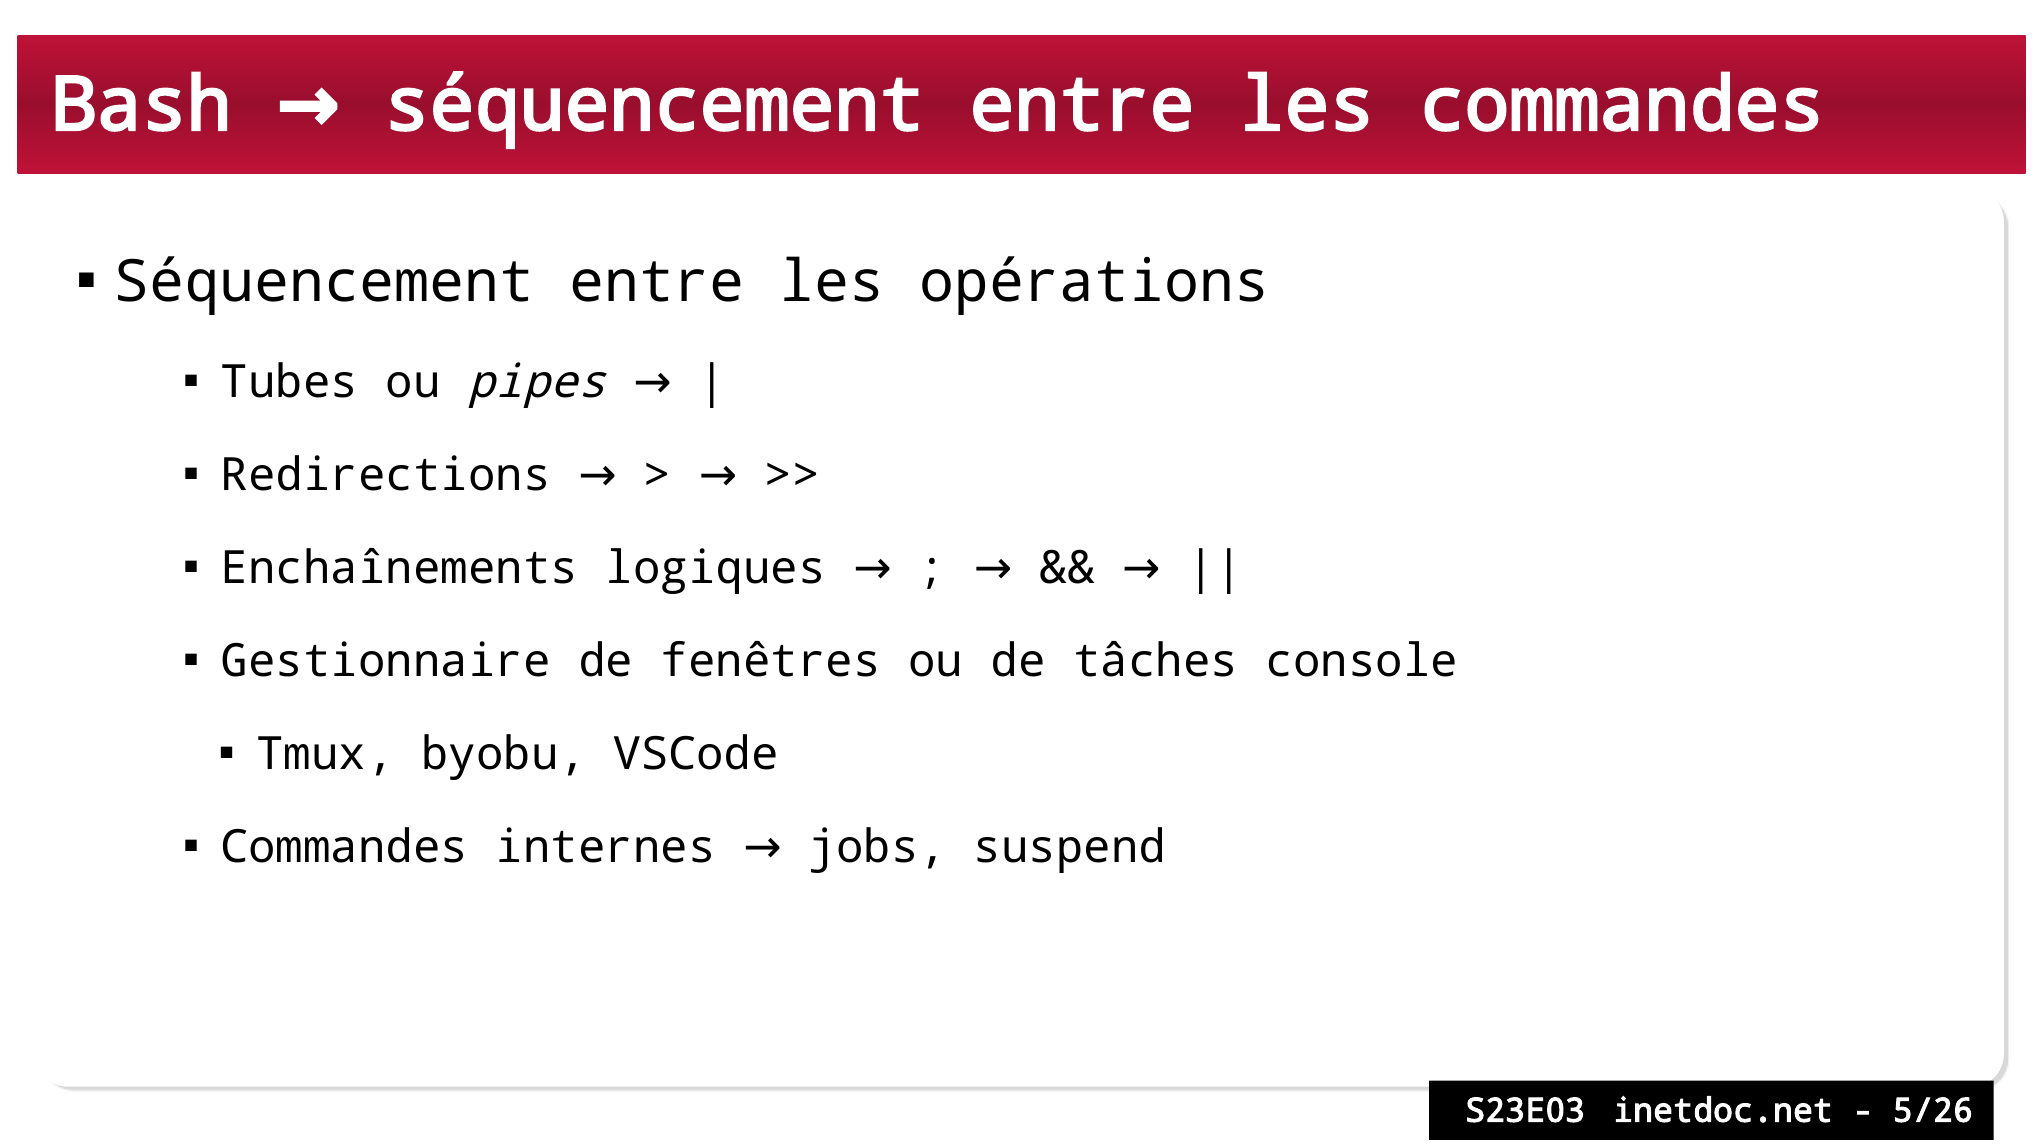

Bash → séquencement entre les commandes
Séquencement entre les opérations
Tubes ou pipes → |
Redirections → > → >>
Enchaînements logiques → ; → && → ||
Gestionnaire de fenêtres ou de tâches console
Tmux, byobu, VSCode
Commandes internes → jobs, suspend
S23E03	inetdoc.net - /26